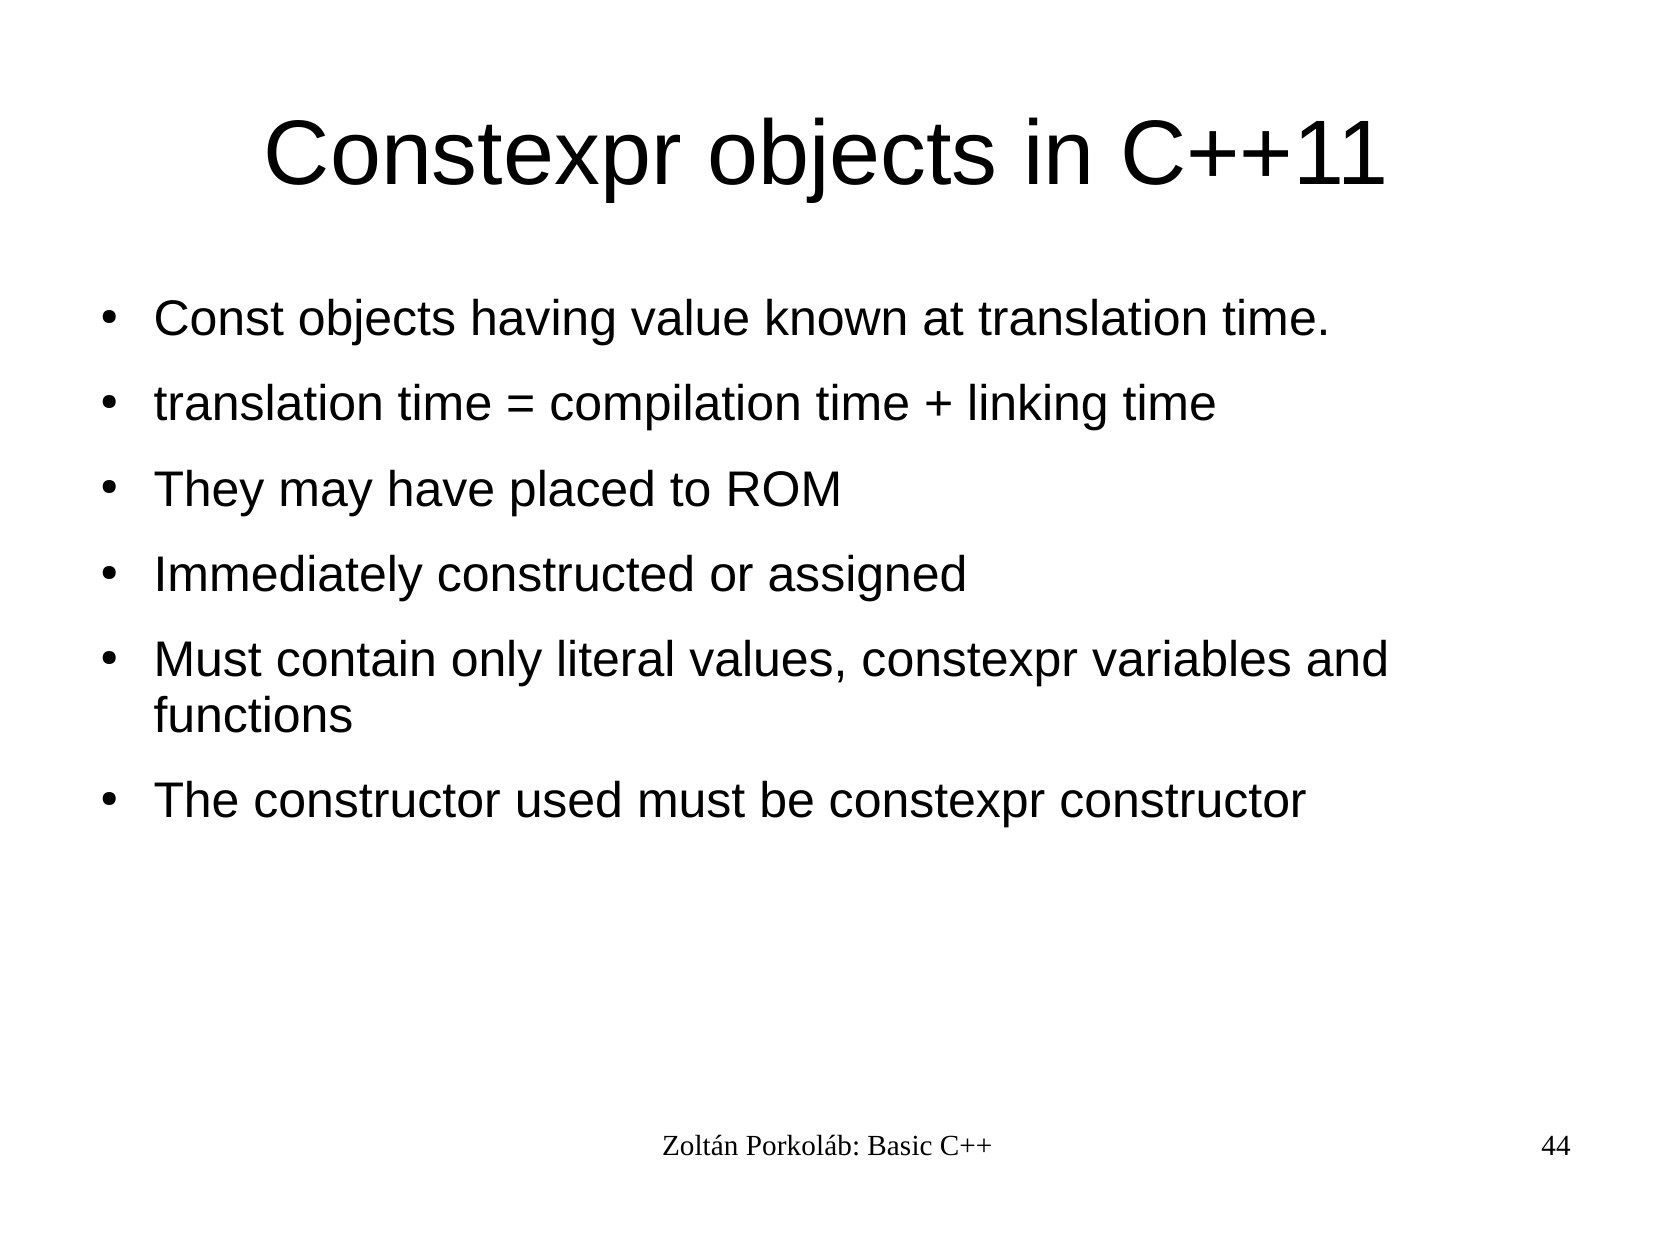

# Constexpr objects in C++11
Const objects having value known at translation time.
translation time = compilation time + linking time
They may have placed to ROM
Immediately constructed or assigned
Must contain only literal values, constexpr variables and functions
The constructor used must be constexpr constructor
Zoltán Porkoláb: Basic C++
44